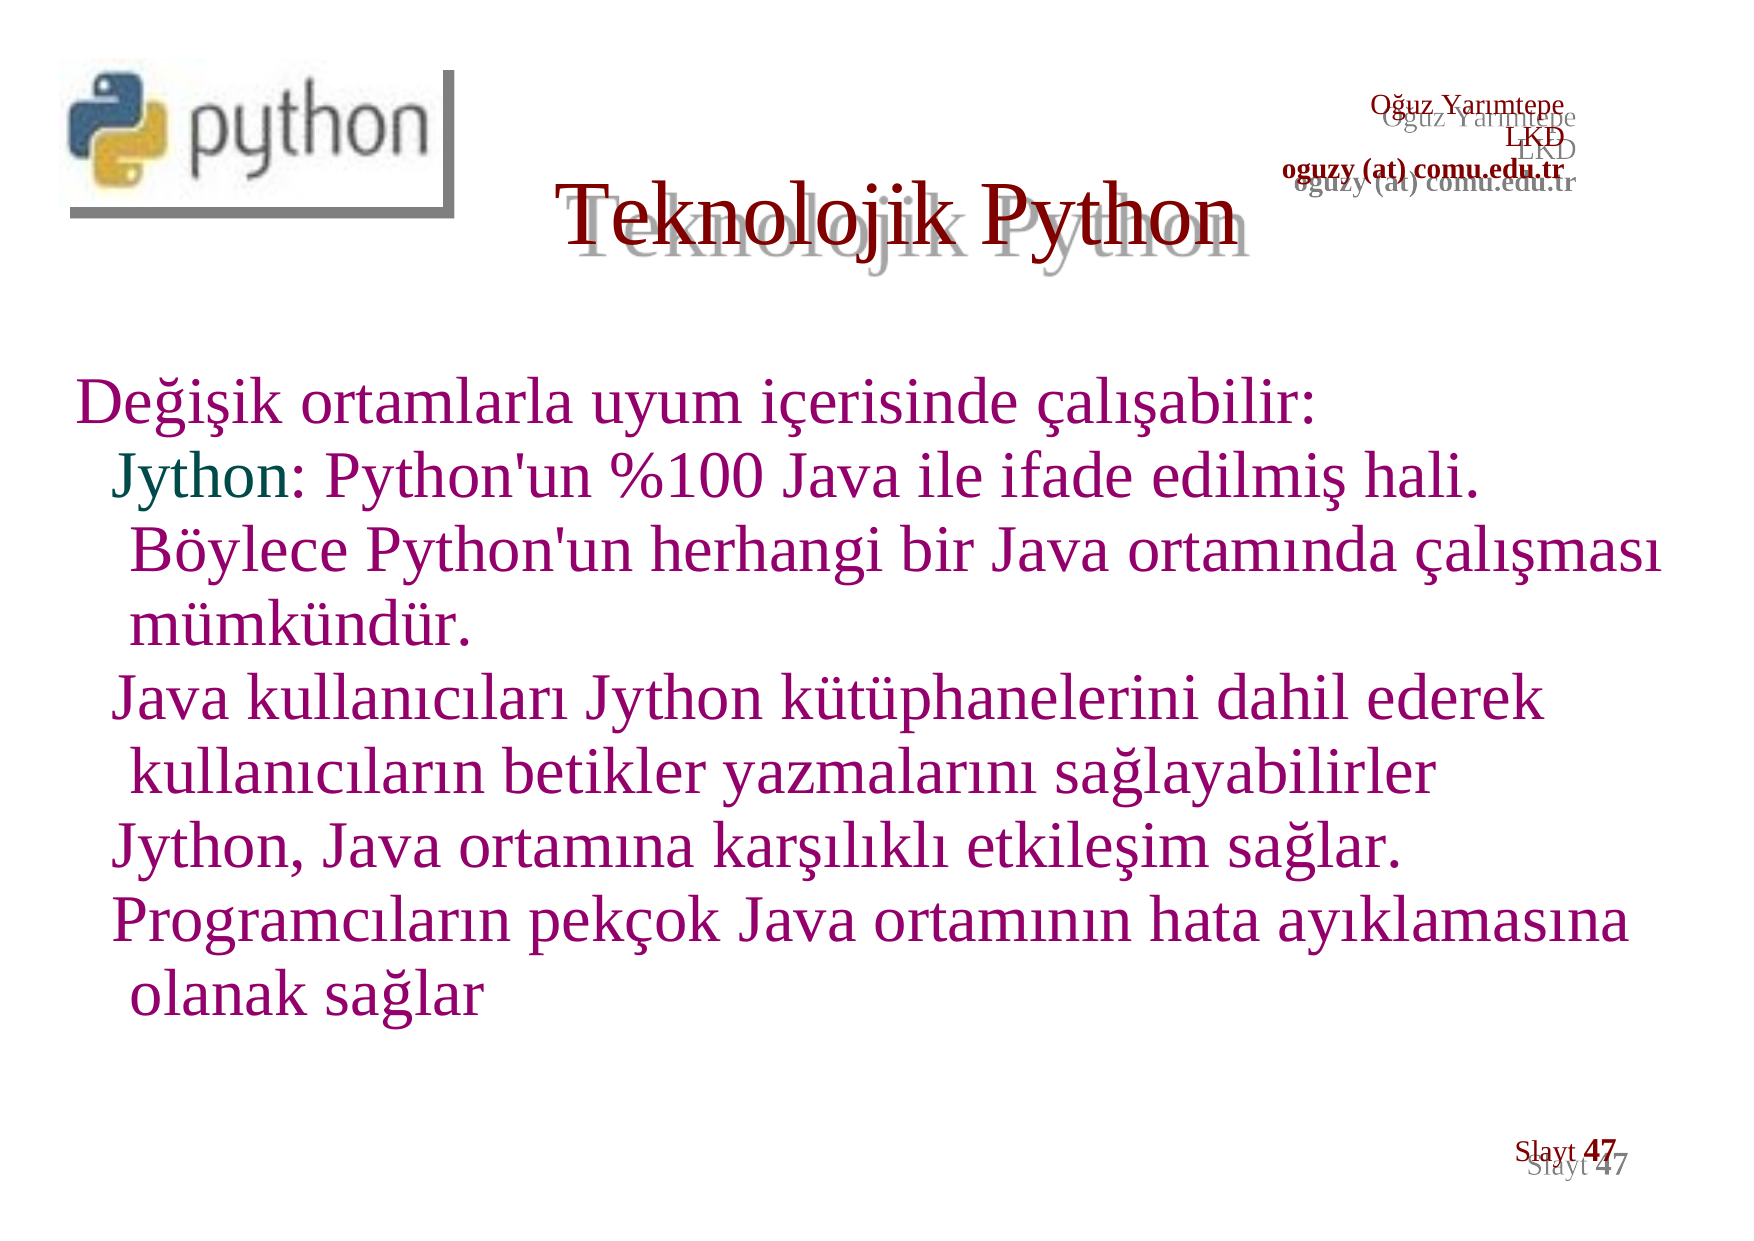

# Teknolojik Python
 Değişik ortamlarla uyum içerisinde çalışabilir:
 Jython: Python'un %100 Java ile ifade edilmiş hali. Böylece Python'un herhangi bir Java ortamında çalışması mümkündür.
 Java kullanıcıları Jython kütüphanelerini dahil ederek kullanıcıların betikler yazmalarını sağlayabilirler
 Jython, Java ortamına karşılıklı etkileşim sağlar.
 Programcıların pekçok Java ortamının hata ayıklamasına olanak sağlar